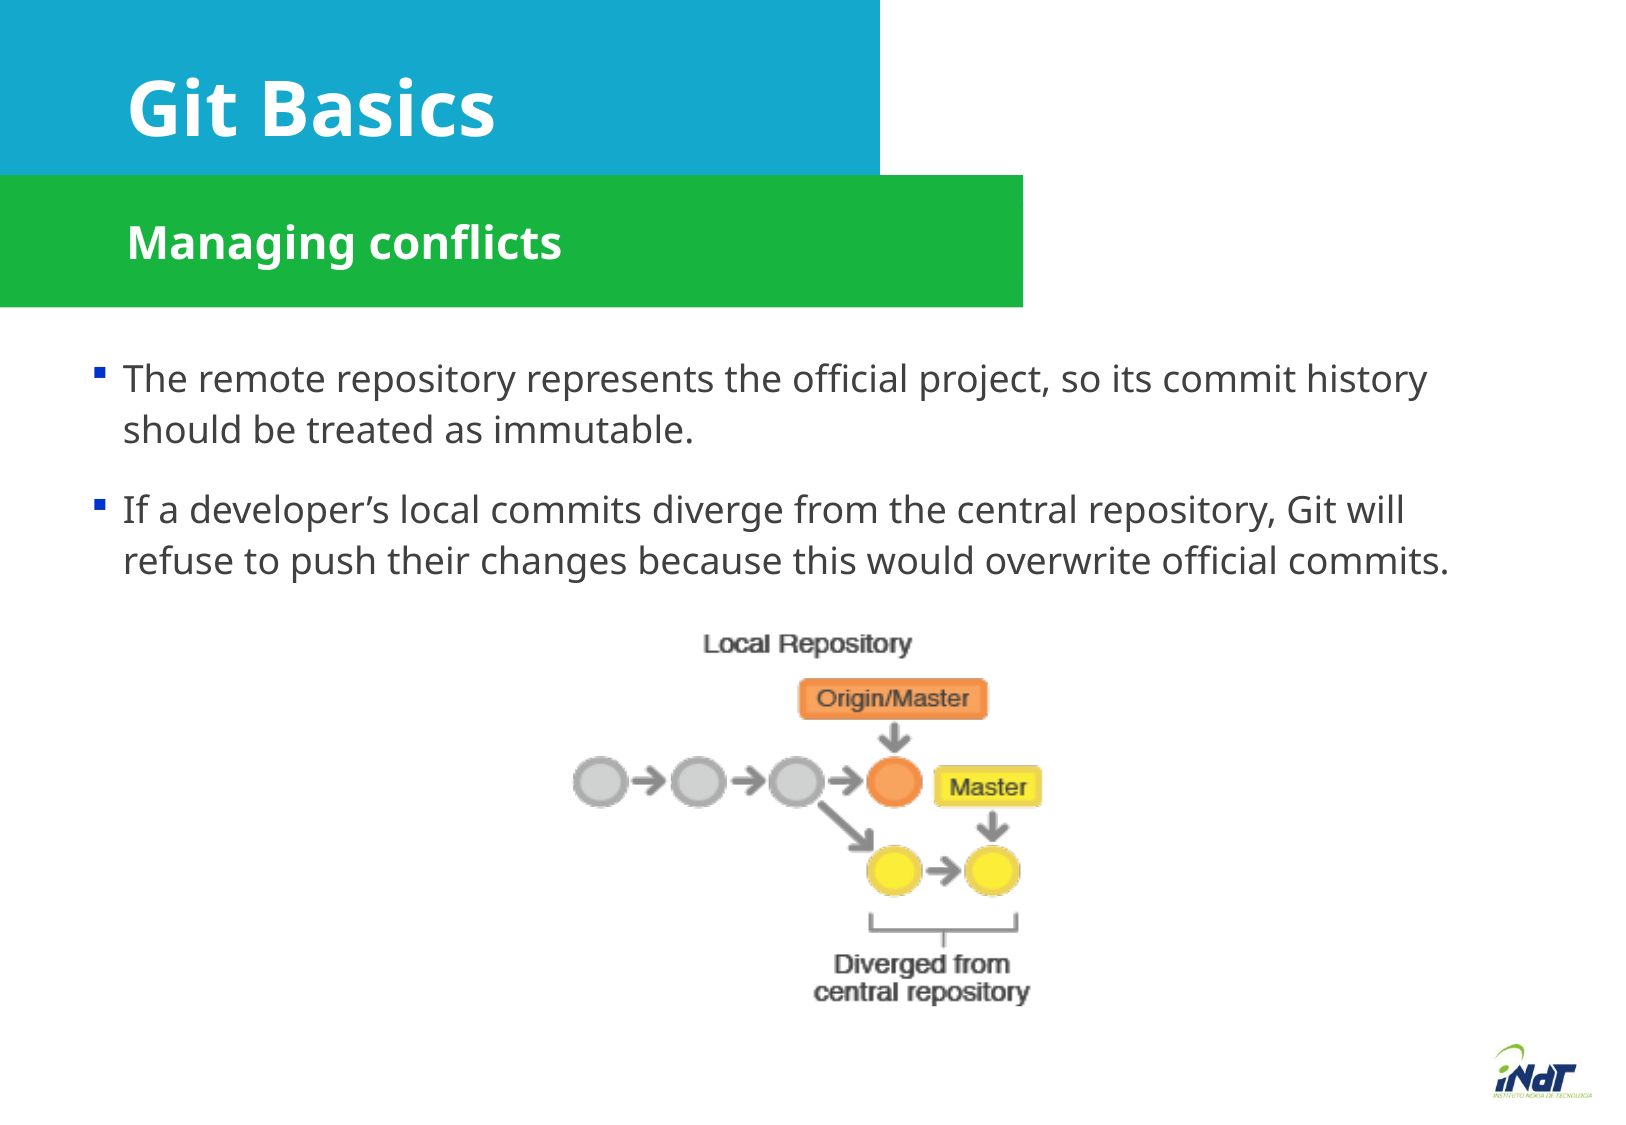

Git Basics
Managing conflicts
# The remote repository represents the official project, so its commit history should be treated as immutable.
If a developer’s local commits diverge from the central repository, Git will refuse to push their changes because this would overwrite official commits.